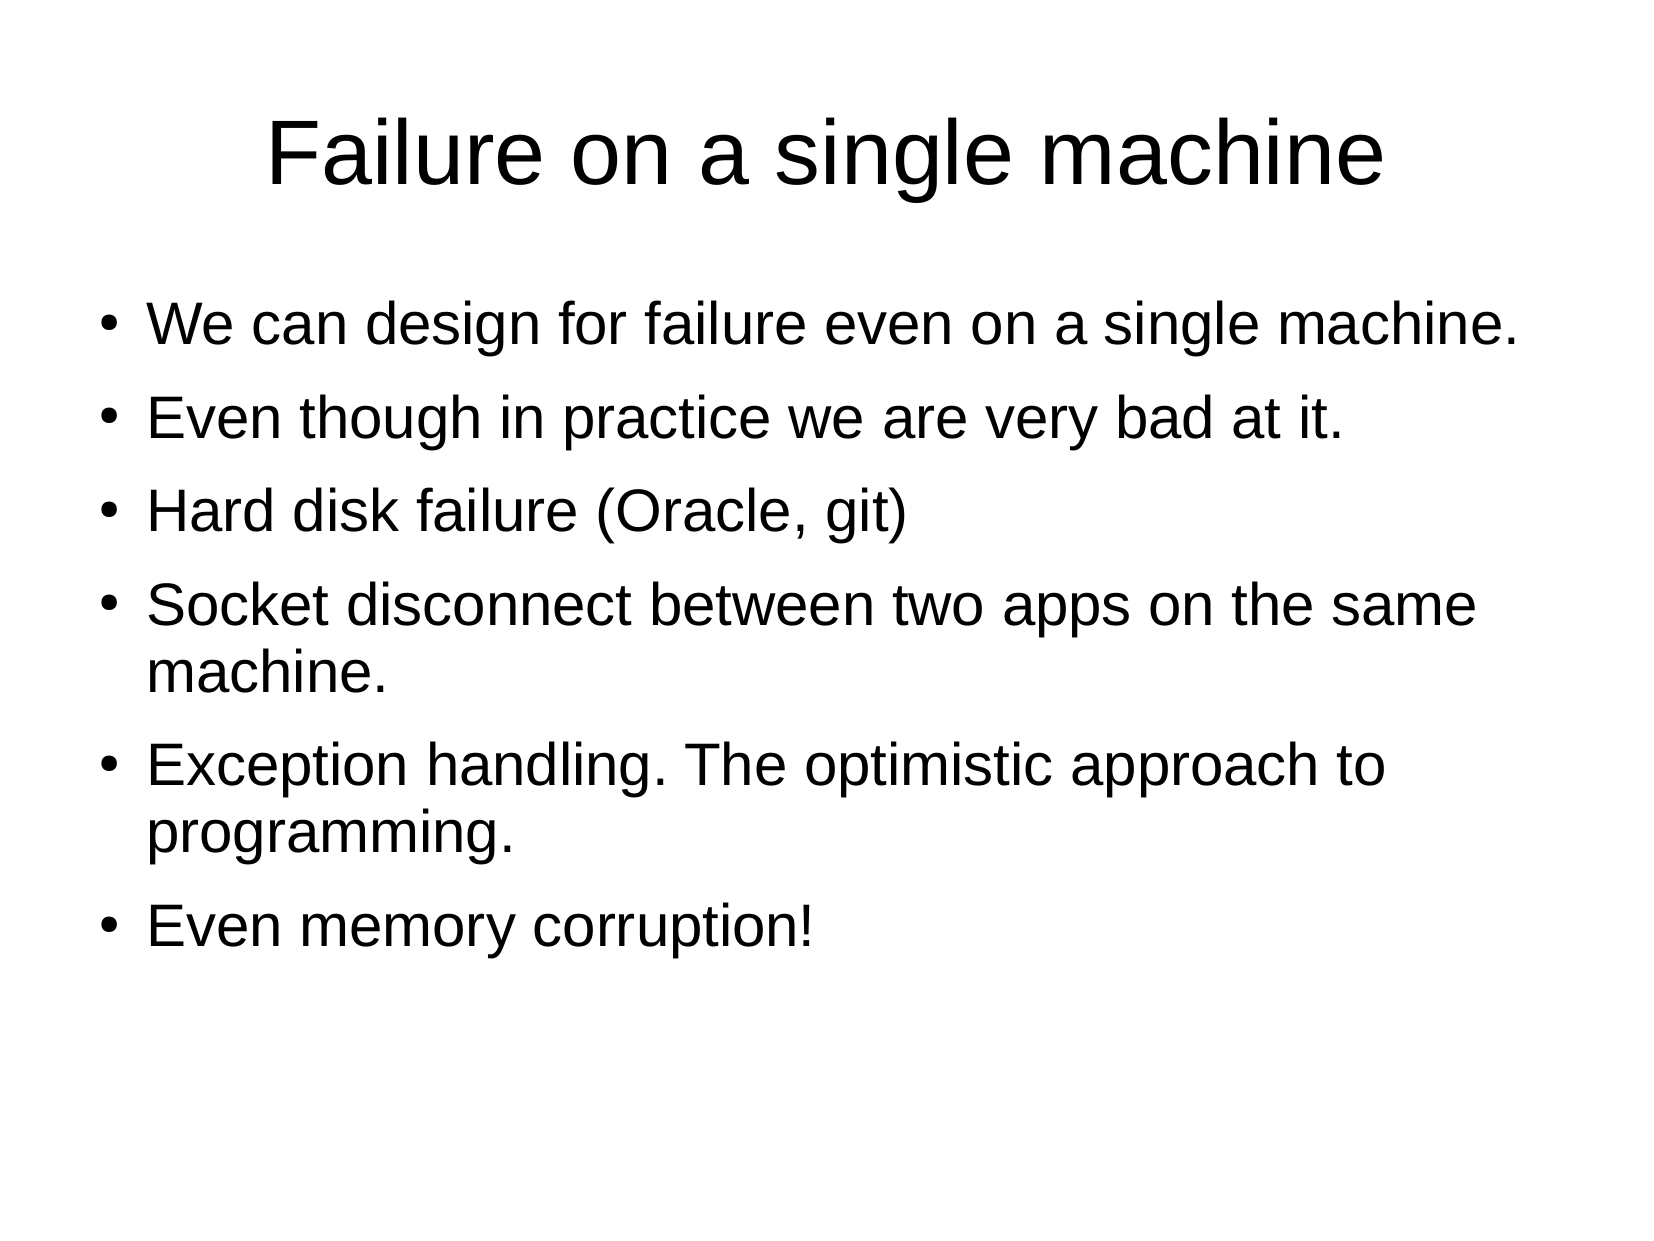

# Failure on a single machine
We can design for failure even on a single machine.
Even though in practice we are very bad at it.
Hard disk failure (Oracle, git)
Socket disconnect between two apps on the same machine.
Exception handling. The optimistic approach to programming.
Even memory corruption!